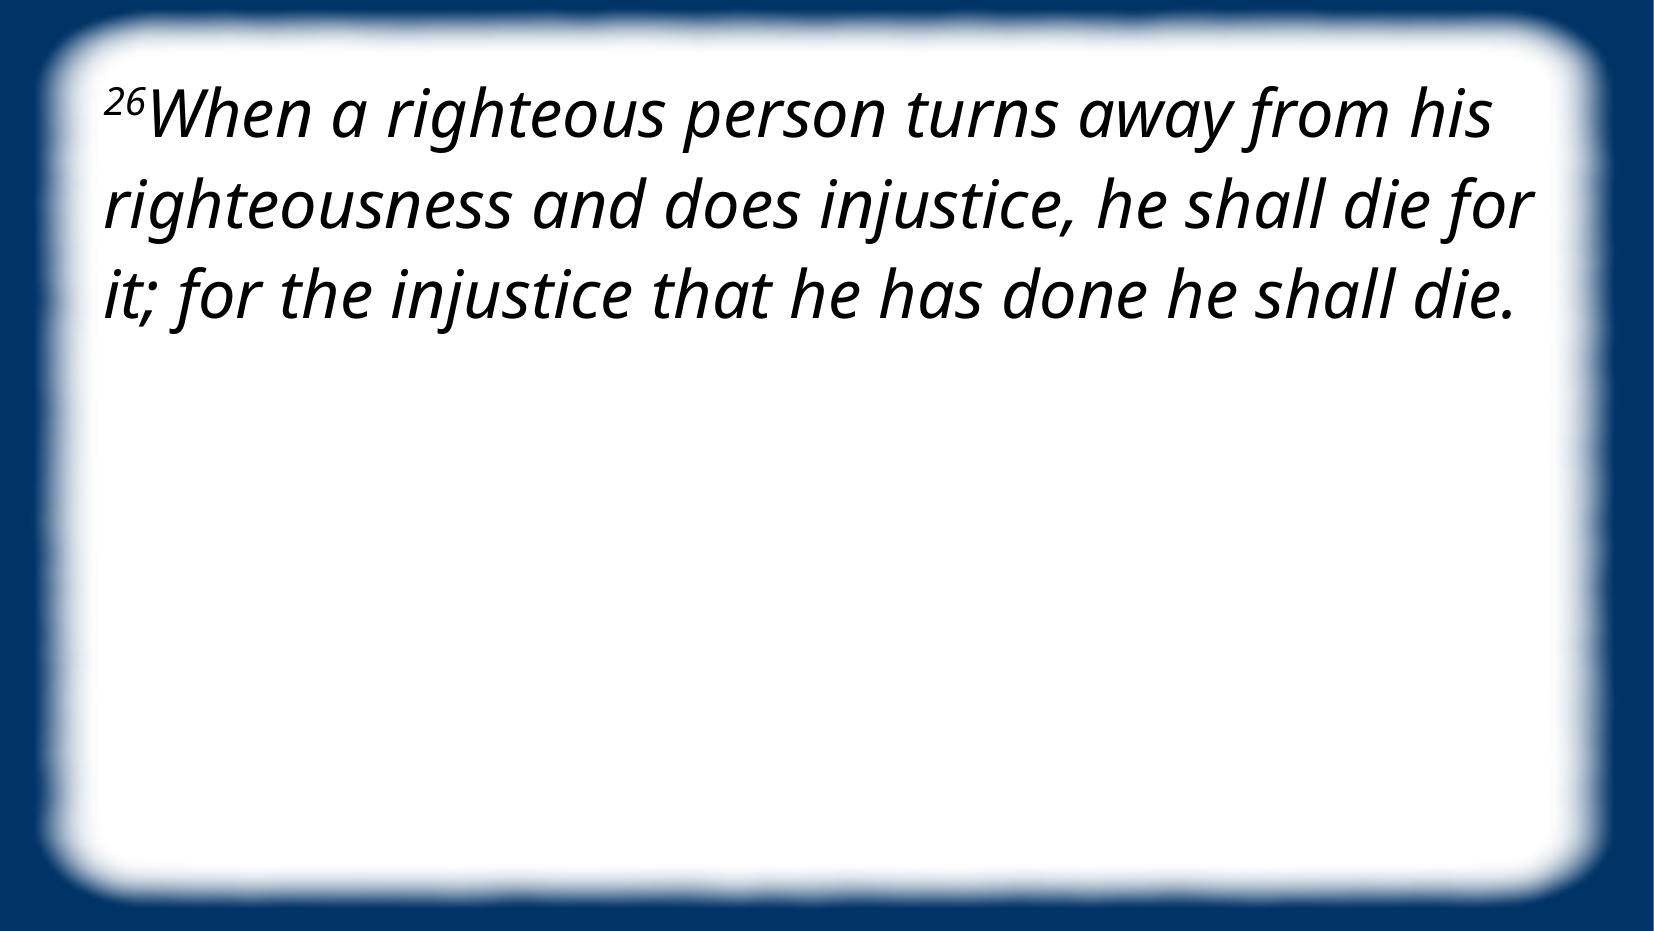

26When a righteous person turns away from his righteousness and does injustice, he shall die for it; for the injustice that he has done he shall die.